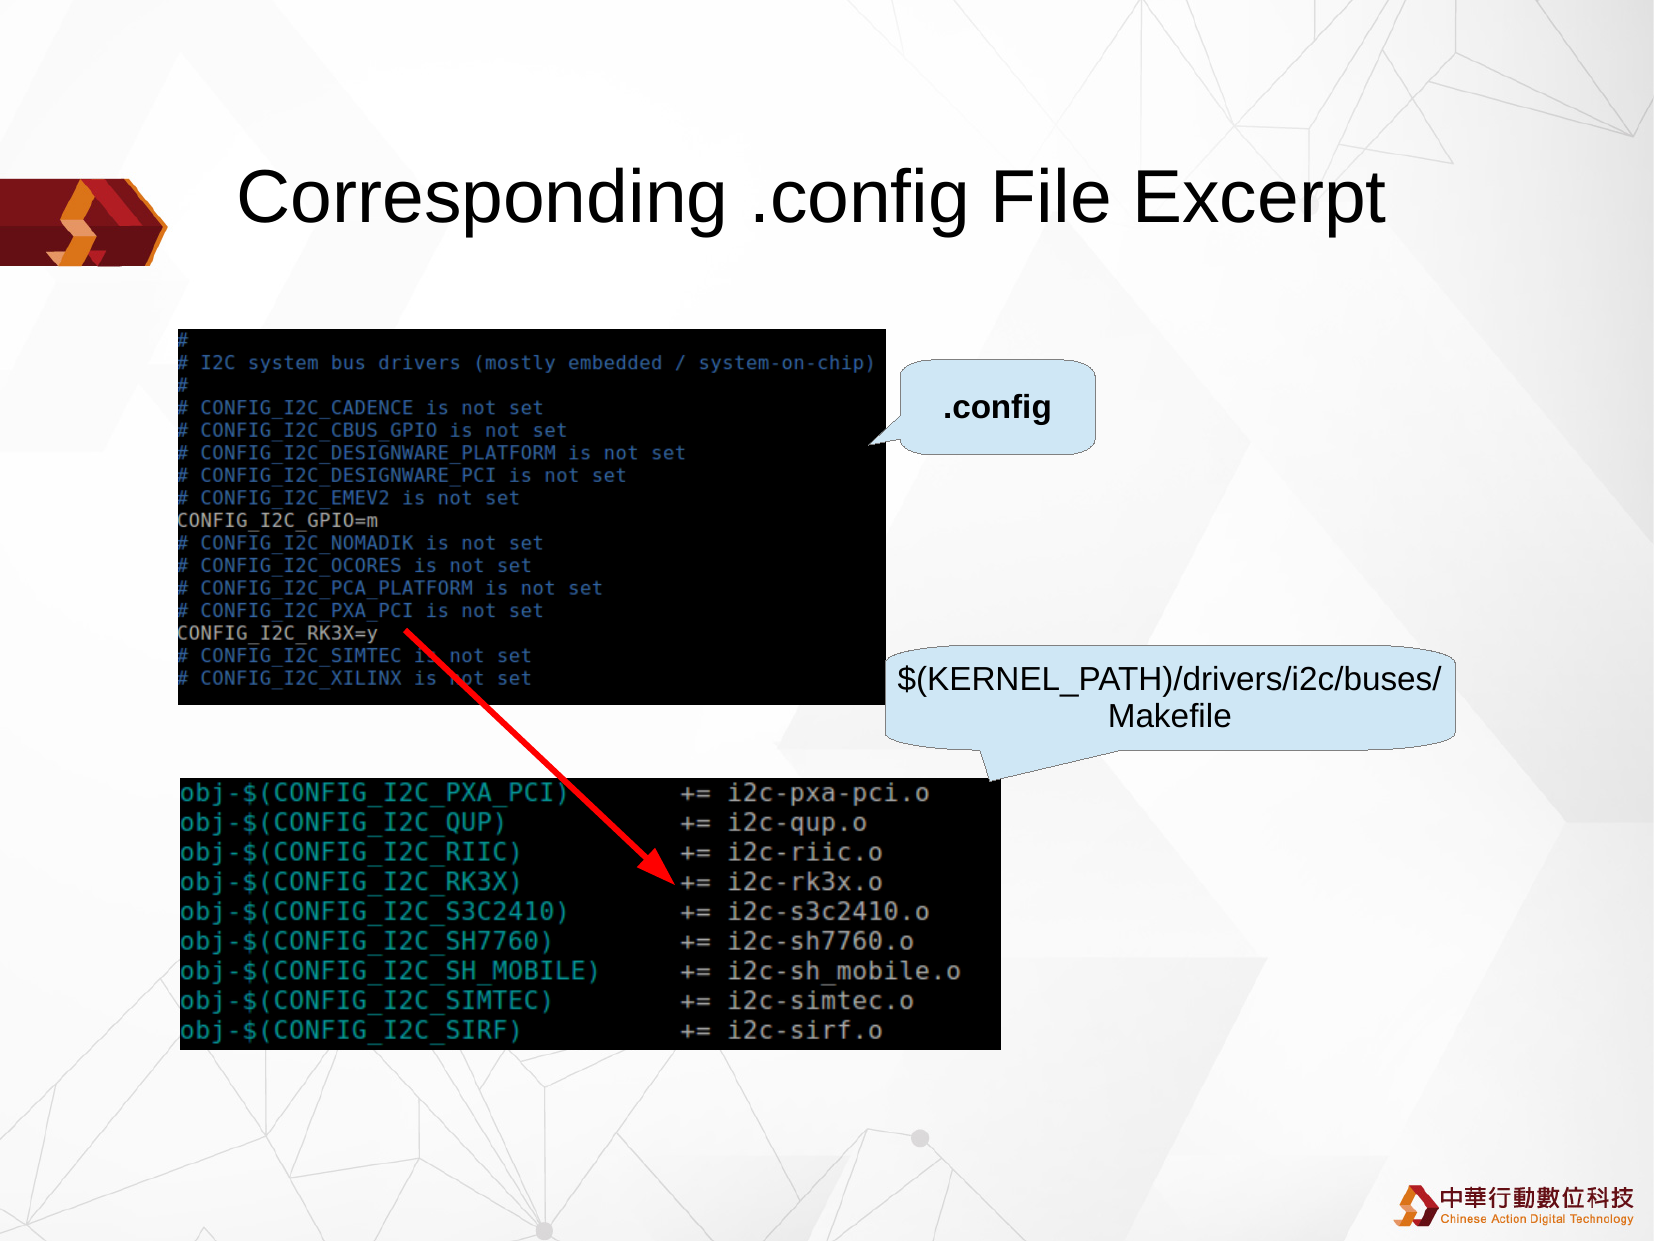

# Corresponding .config File Excerpt
.config
$(KERNEL_PATH)/drivers/i2c/buses/
Makefile